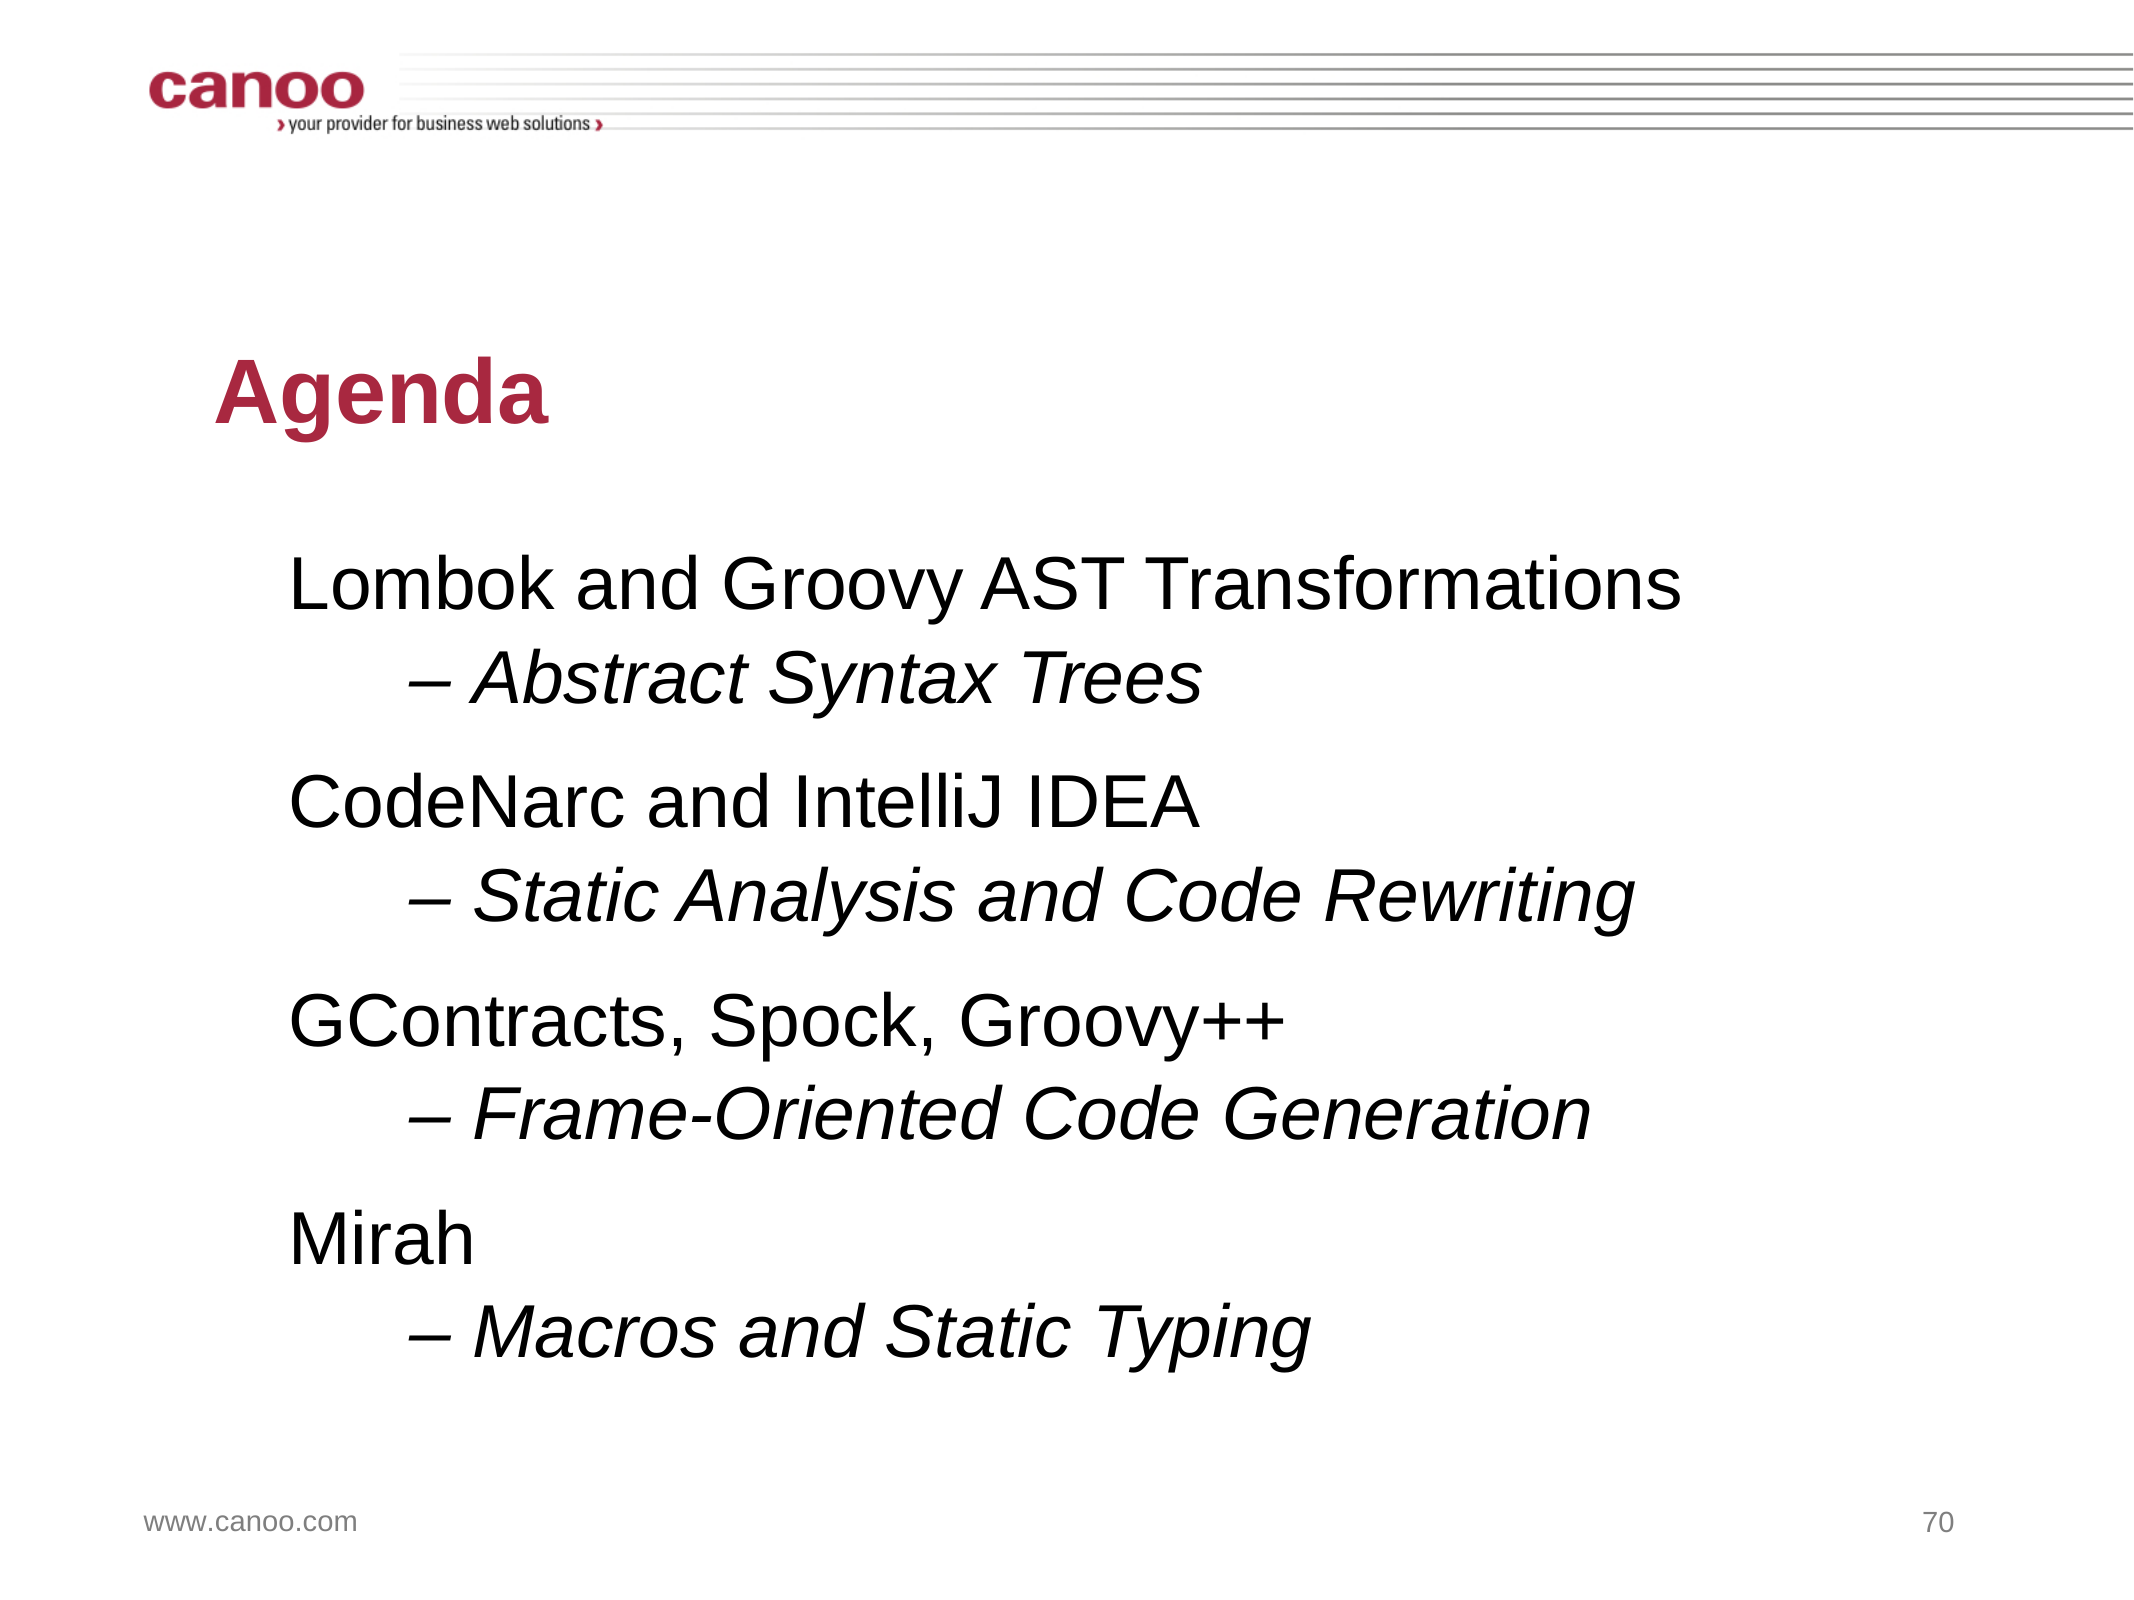

# Agenda
Lombok and Groovy AST Transformations
– Abstract Syntax Trees
CodeNarc and IntelliJ IDEA
– Static Analysis and Code Rewriting
GContracts, Spock, Groovy++
– Frame-Oriented Code Generation
Mirah
– Macros and Static Typing